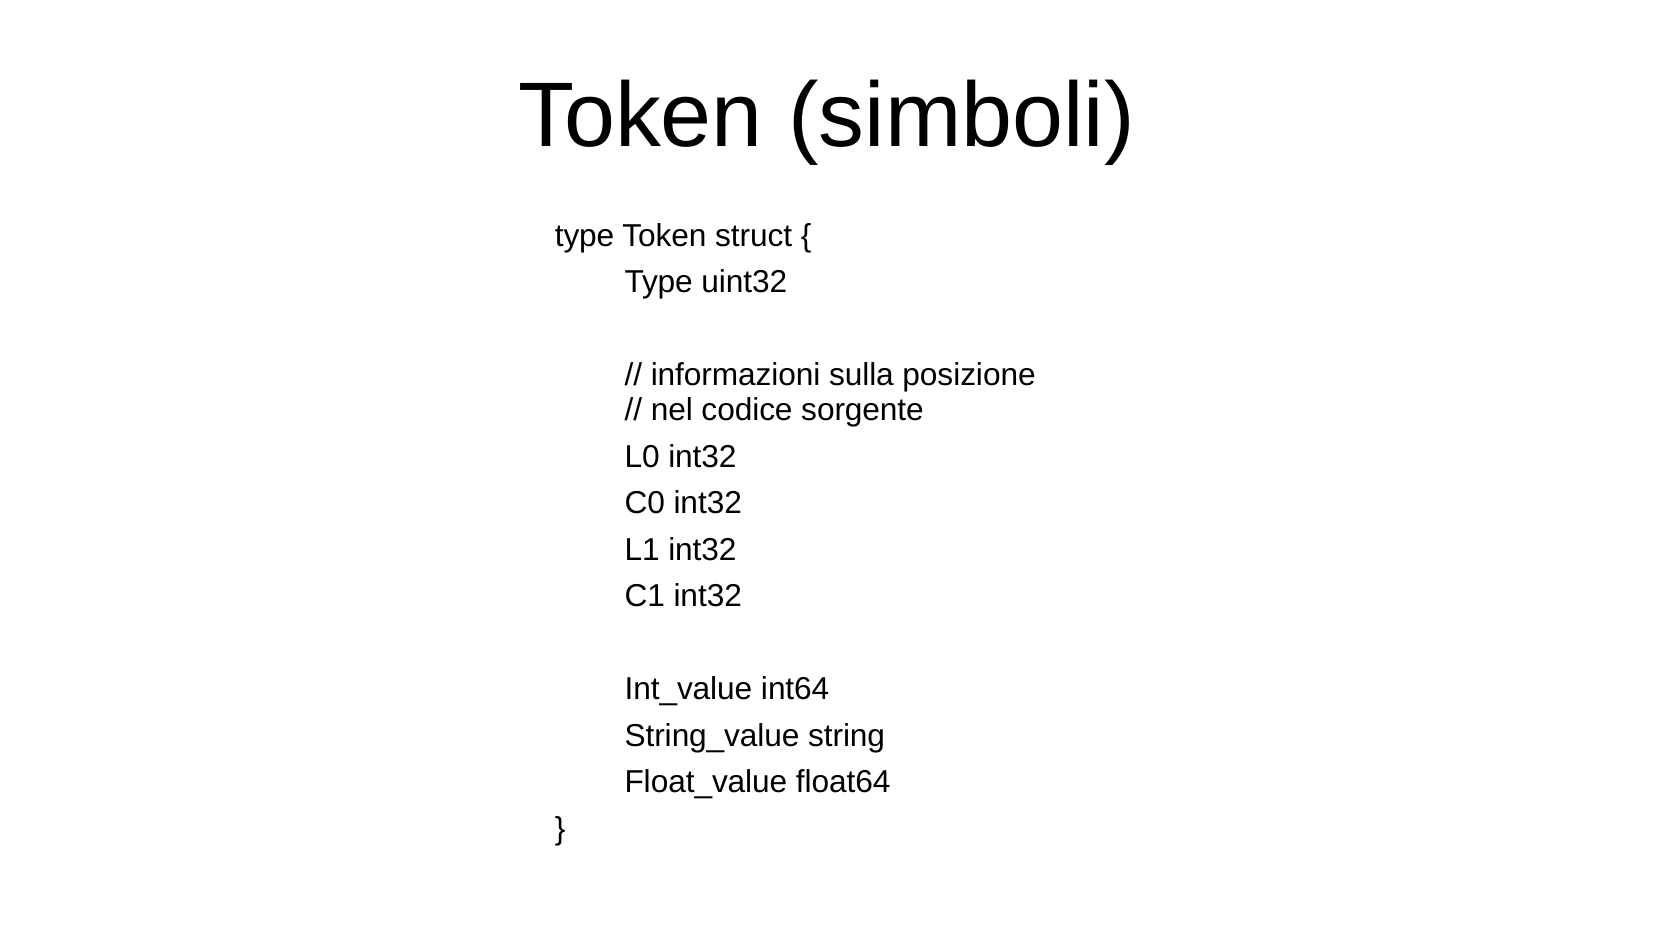

# Token (simboli)
type Token struct {
 Type uint32
 // informazioni sulla posizione // nel codice sorgente
 L0 int32
 C0 int32
 L1 int32
 C1 int32
 Int_value int64
 String_value string
 Float_value float64
}